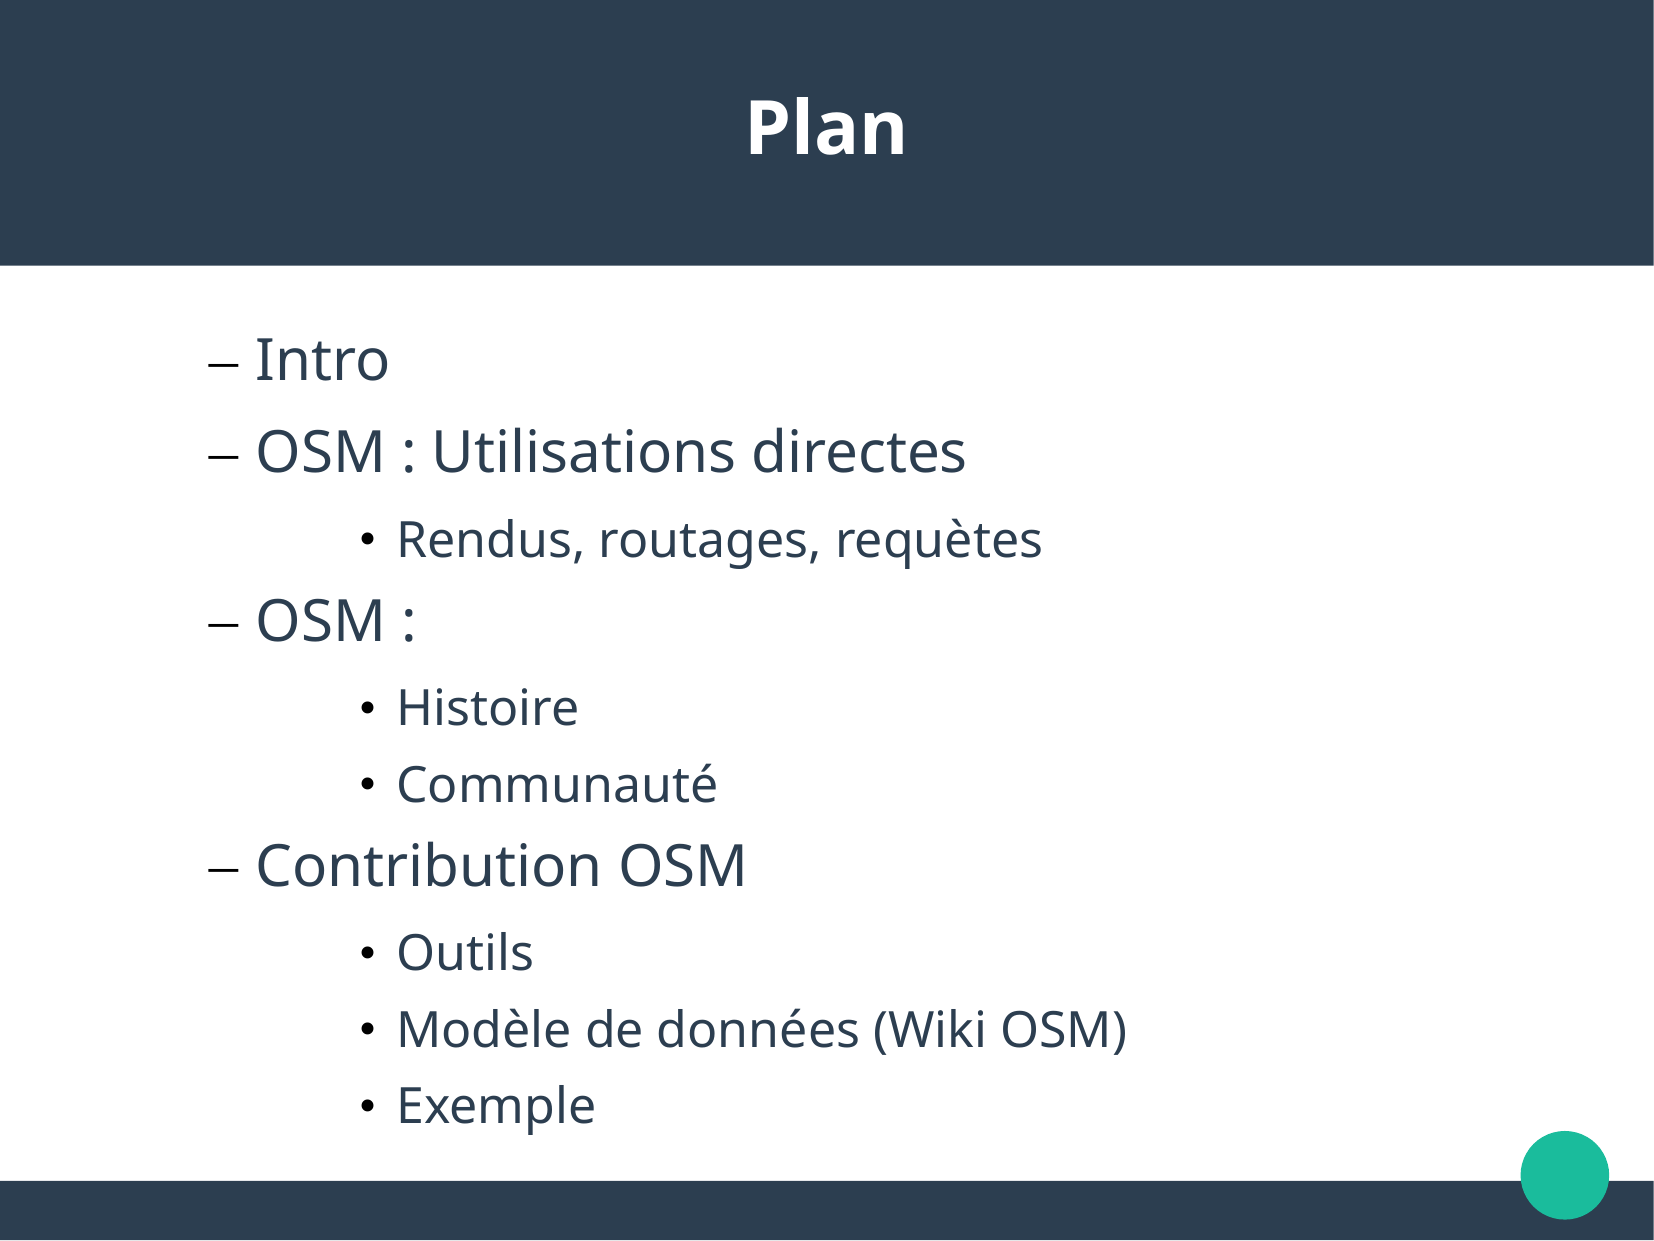

# Plan
Intro
OSM : Utilisations directes
Rendus, routages, requètes
OSM :
Histoire
Communauté
Contribution OSM
Outils
Modèle de données (Wiki OSM)
Exemple